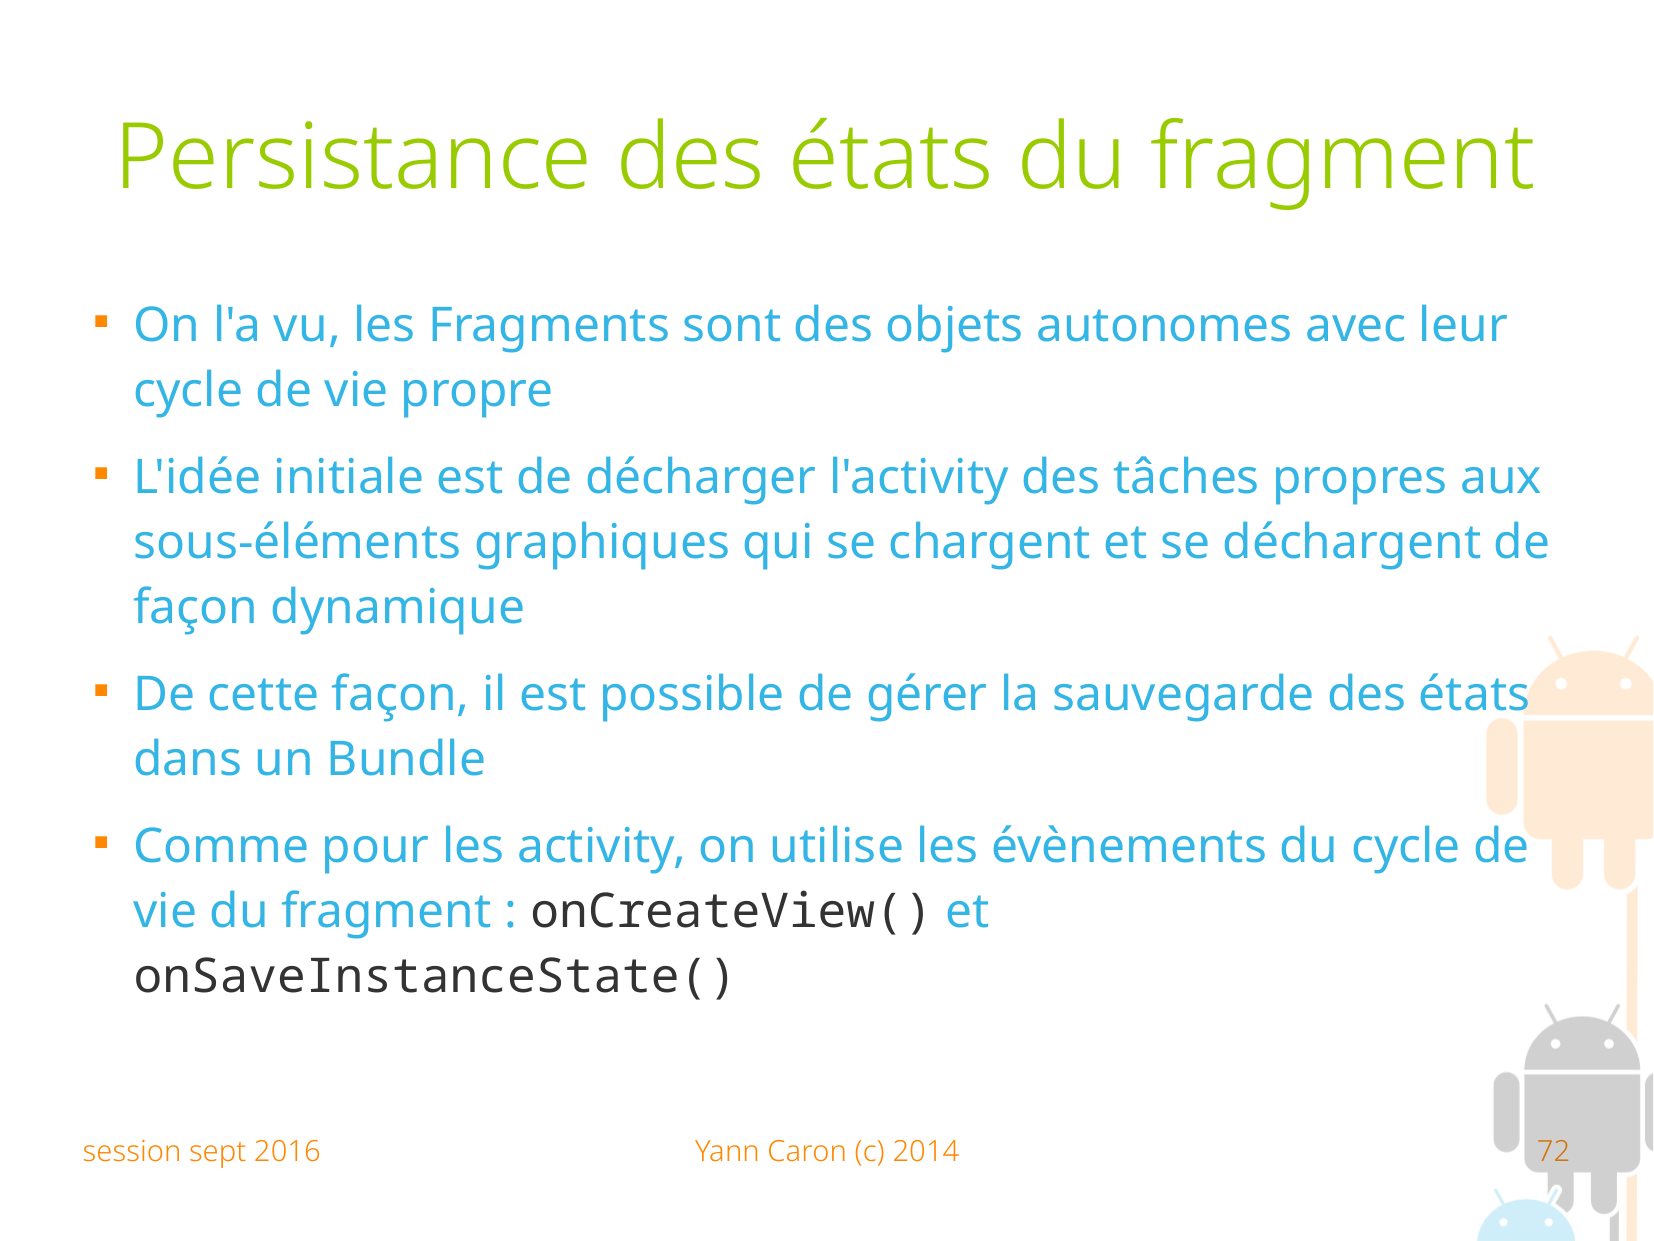

# Persistance des états du fragment
On l'a vu, les Fragments sont des objets autonomes avec leur cycle de vie propre
L'idée initiale est de décharger l'activity des tâches propres aux sous-éléments graphiques qui se chargent et se déchargent de façon dynamique
De cette façon, il est possible de gérer la sauvegarde des états dans un Bundle
Comme pour les activity, on utilise les évènements du cycle de vie du fragment : onCreateView() et onSaveInstanceState()
session sept 2016
Yann Caron (c) 2014
72